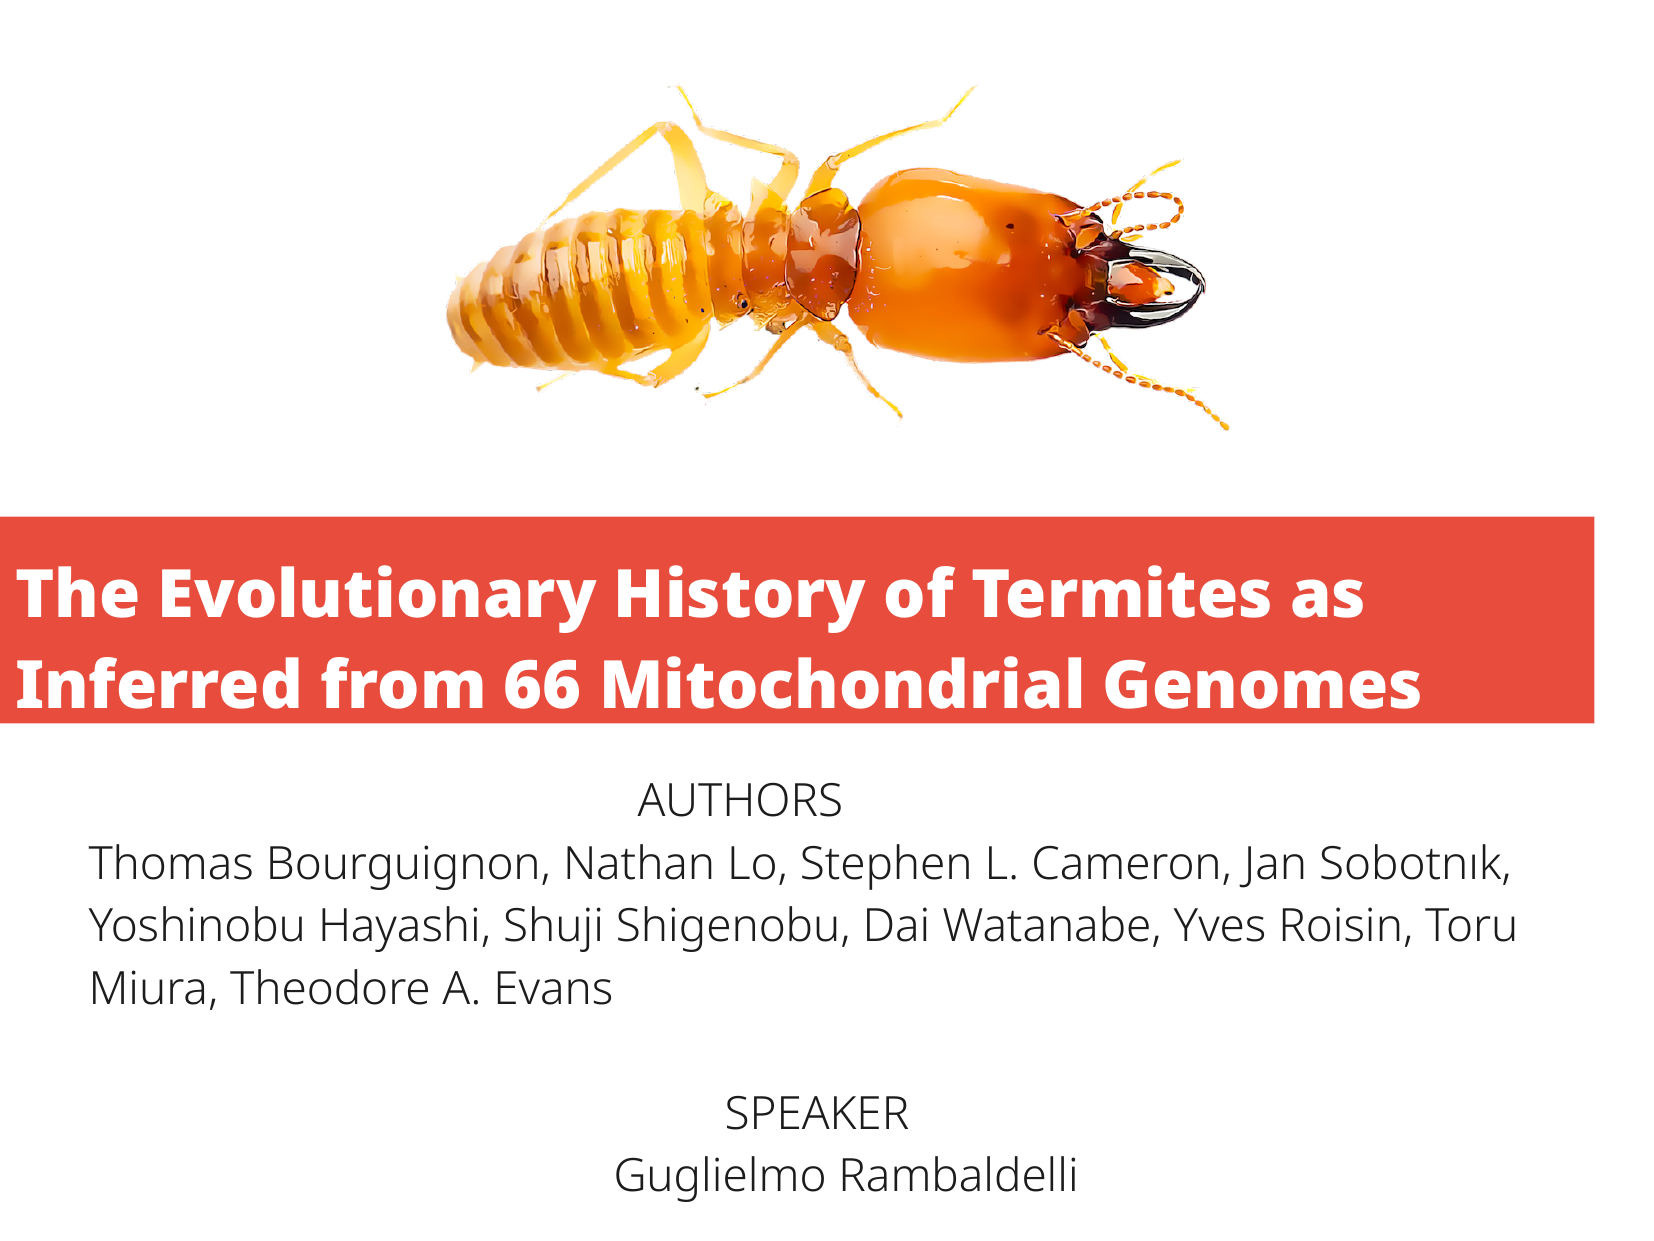

# The Evolutionary History of Termites as Inferred from 66 Mitochondrial Genomes
 				 AUTHORS
Thomas Bourguignon, Nathan Lo, Stephen L. Cameron, Jan Sobotnık, Yoshinobu Hayashi, Shuji Shigenobu, Dai Watanabe, Yves Roisin, Toru Miura, Theodore A. Evans
								 SPEAKER
							Guglielmo Rambaldelli